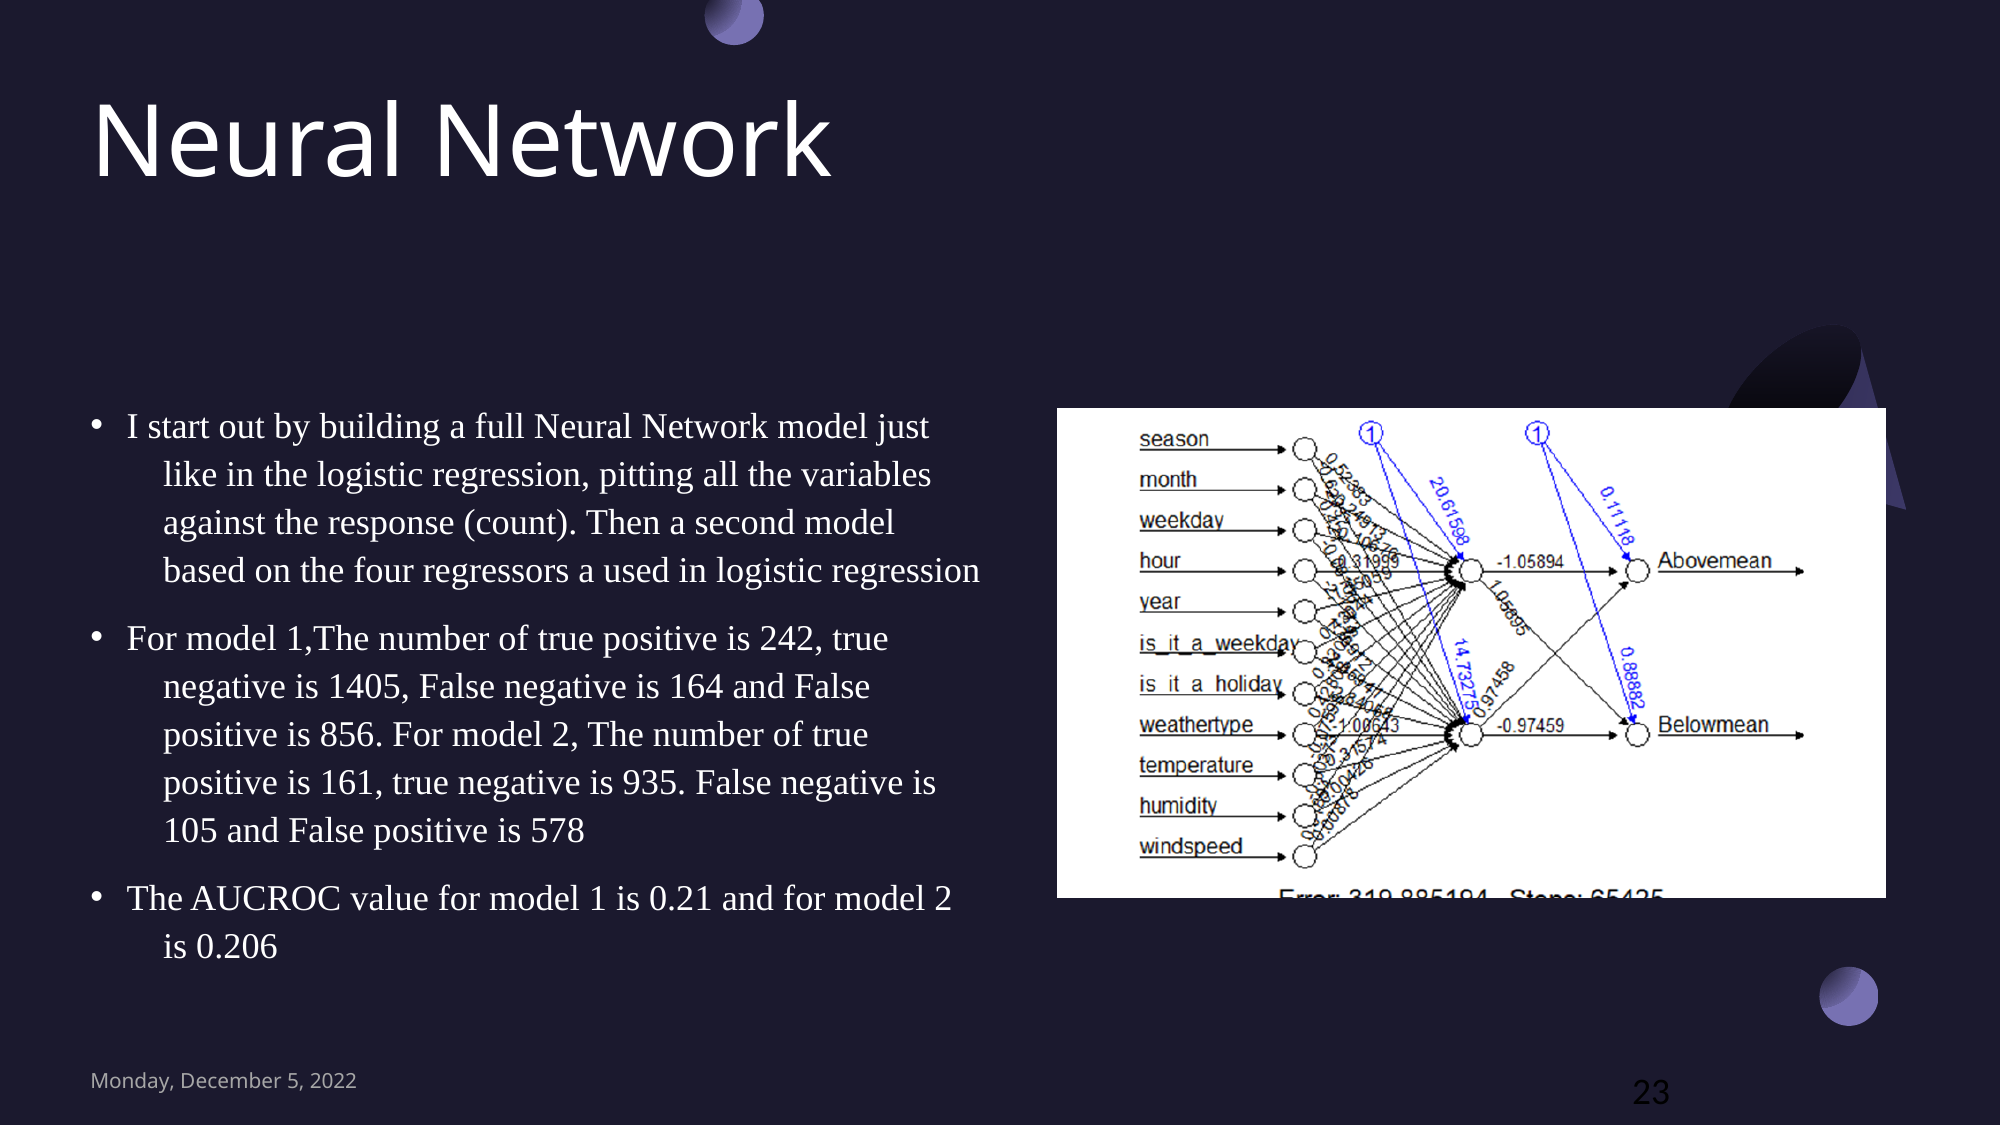

# Neural Network
I start out by building a full Neural Network model just like in the logistic regression, pitting all the variables against the response (count). Then a second model based on the four regressors a used in logistic regression
For model 1,The number of true positive is 242, true negative is 1405, False negative is 164 and False positive is 856. For model 2, The number of true positive is 161, true negative is 935. False negative is 105 and False positive is 578
The AUCROC value for model 1 is 0.21 and for model 2 is 0.206
Monday, December 5, 2022